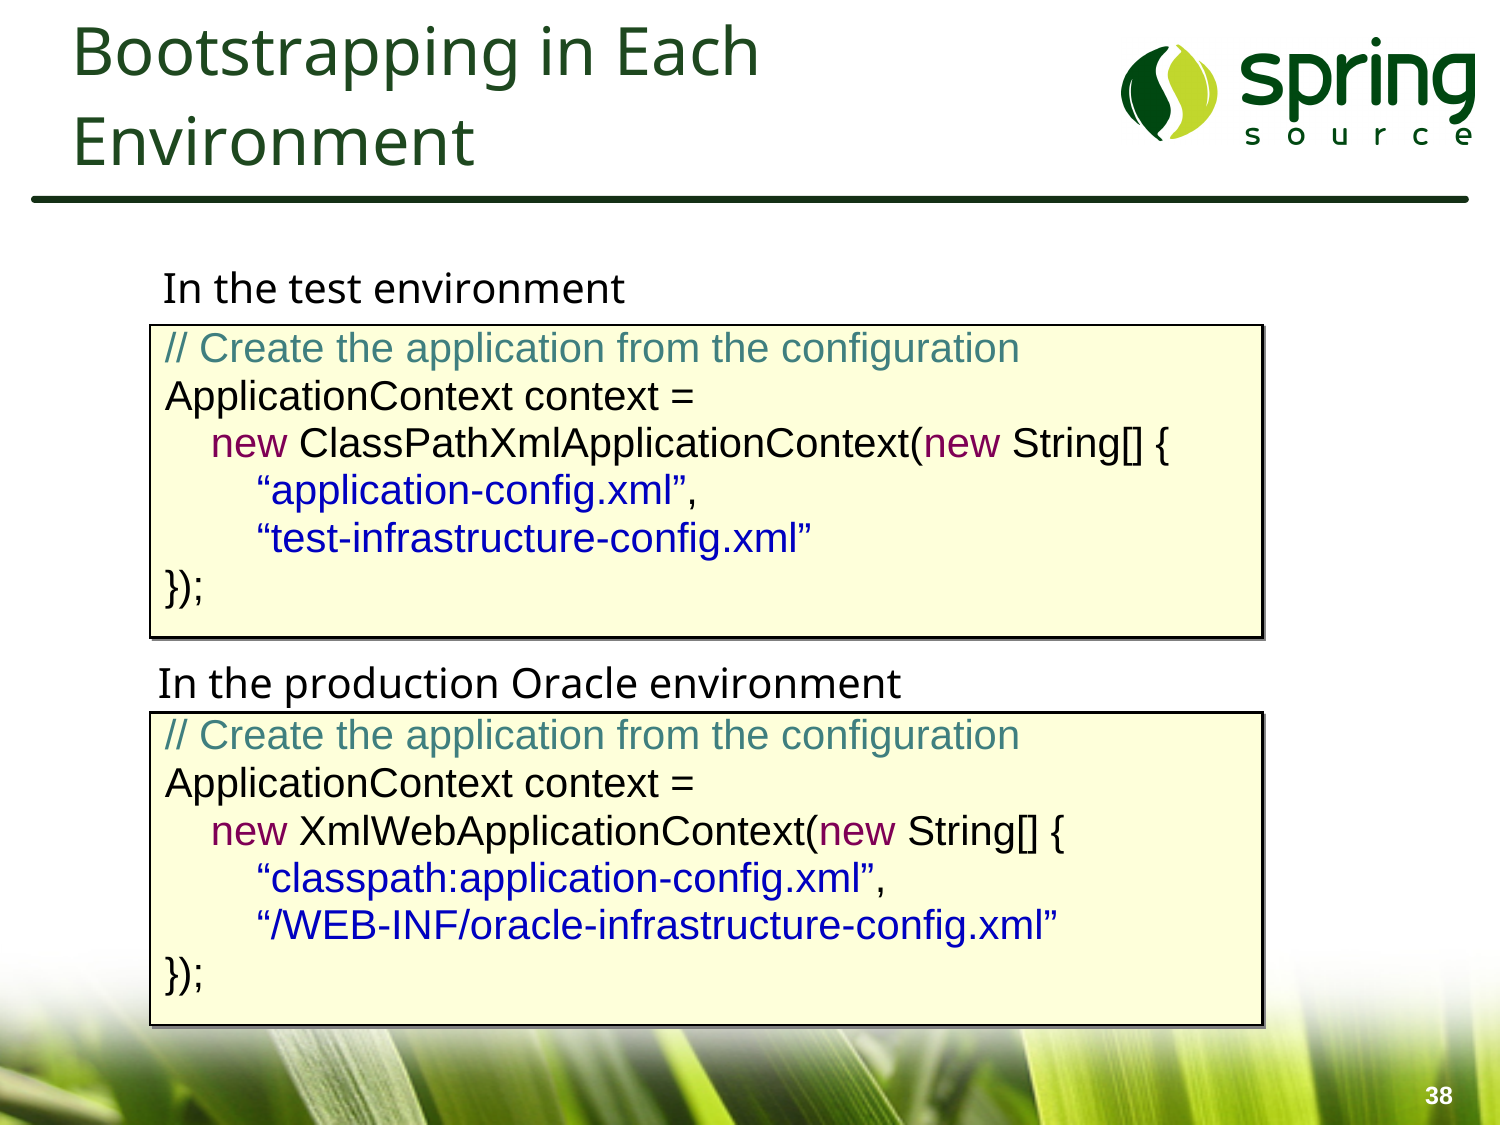

# Bootstrapping in Each Environment
 In the test environment
// Create the application from the configuration
ApplicationContext context =
 new ClassPathXmlApplicationContext(new String[] {
 “application-config.xml”,
 “test-infrastructure-config.xml”
});
 In the production Oracle environment
// Create the application from the configuration
ApplicationContext context =
 new XmlWebApplicationContext(new String[] {
 “classpath:application-config.xml”,
 “/WEB-INF/oracle-infrastructure-config.xml”
});